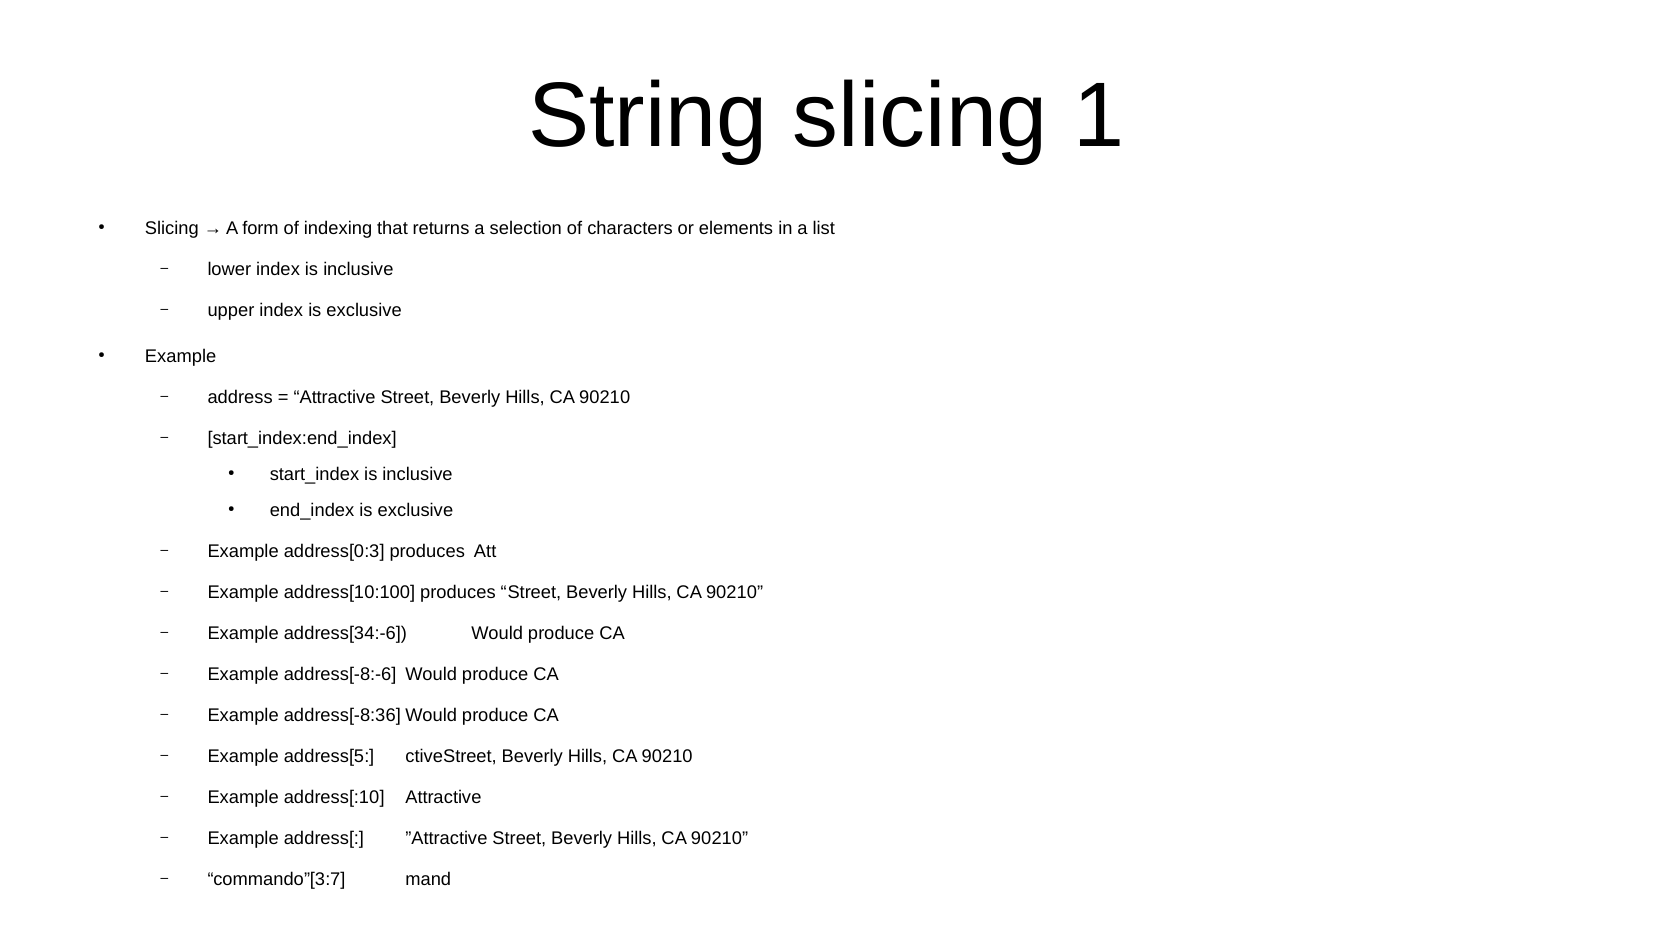

# String slicing 1
Slicing → A form of indexing that returns a selection of characters or elements in a list
lower index is inclusive
upper index is exclusive
Example
address = “Attractive Street, Beverly Hills, CA 90210
[start_index:end_index]
start_index is inclusive
end_index is exclusive
Example address[0:3] produces Att
Example address[10:100] produces “Street, Beverly Hills, CA 90210”
Example address[34:-6])	Would produce CA
Example address[-8:-6] 		Would produce CA
Example address[-8:36]		Would produce CA
Example address[5:]		ctiveStreet, Beverly Hills, CA 90210
Example address[:10]		Attractive
Example address[:]		”Attractive Street, Beverly Hills, CA 90210”
“commando”[3:7]		mand